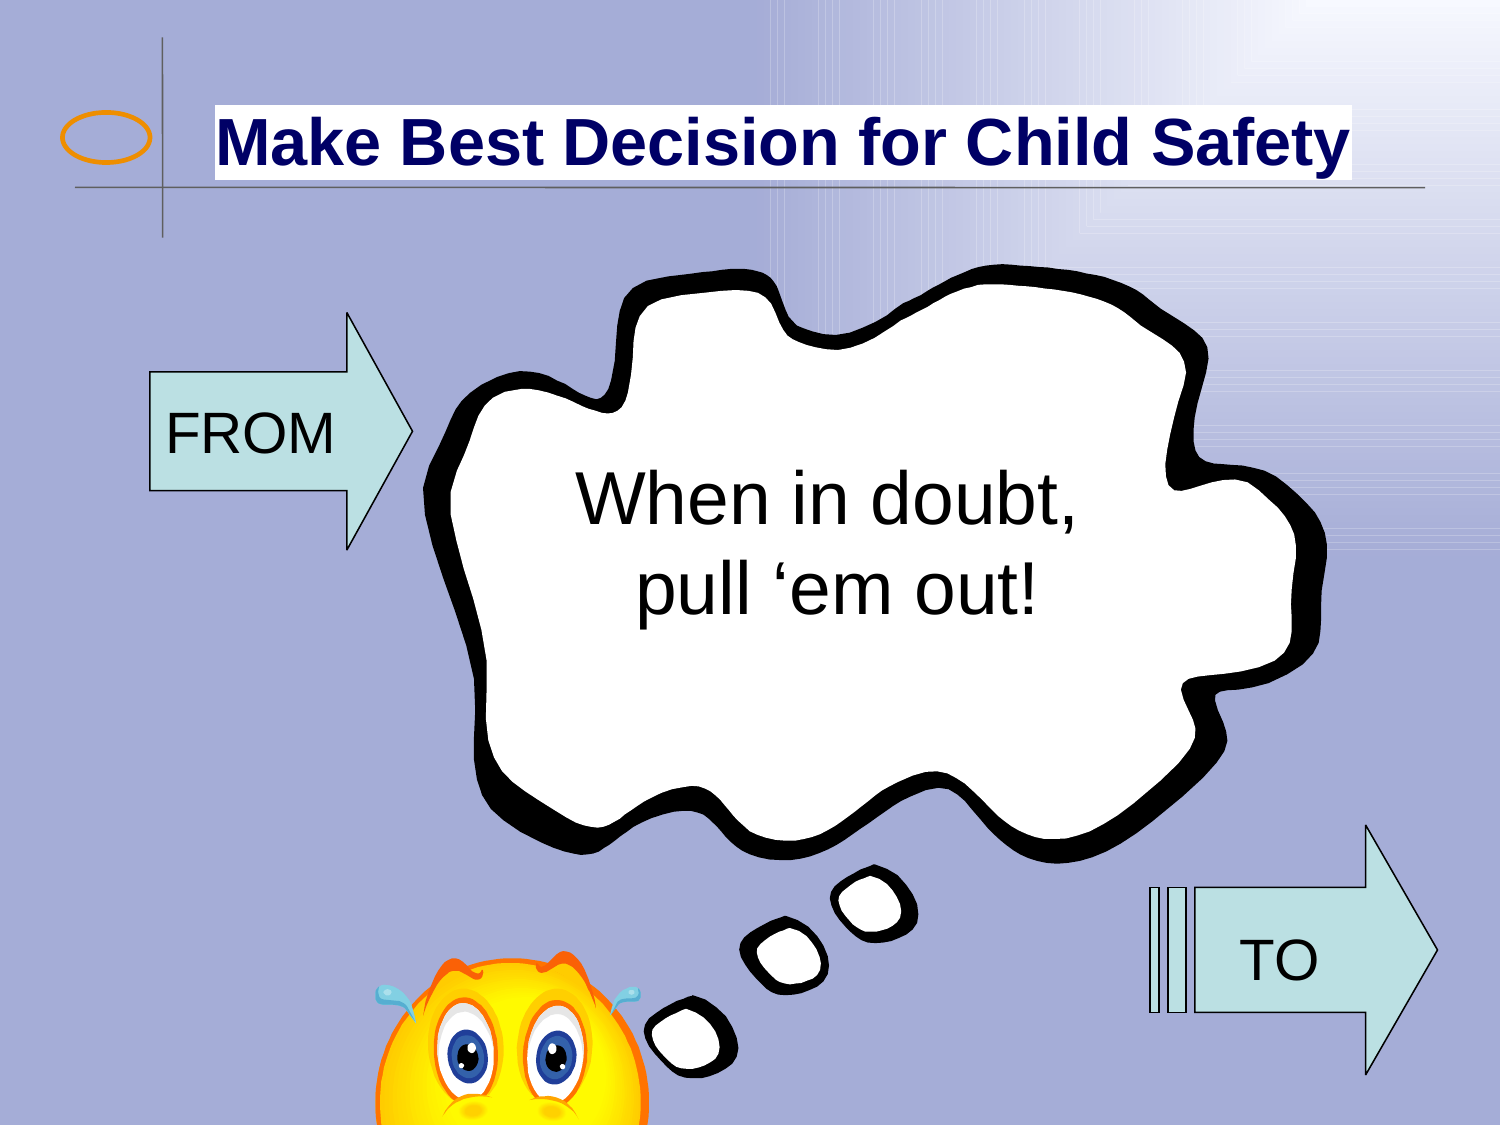

# Make Best Decision for Child Safety
FROM
When in doubt,
pull ‘em out!
TO